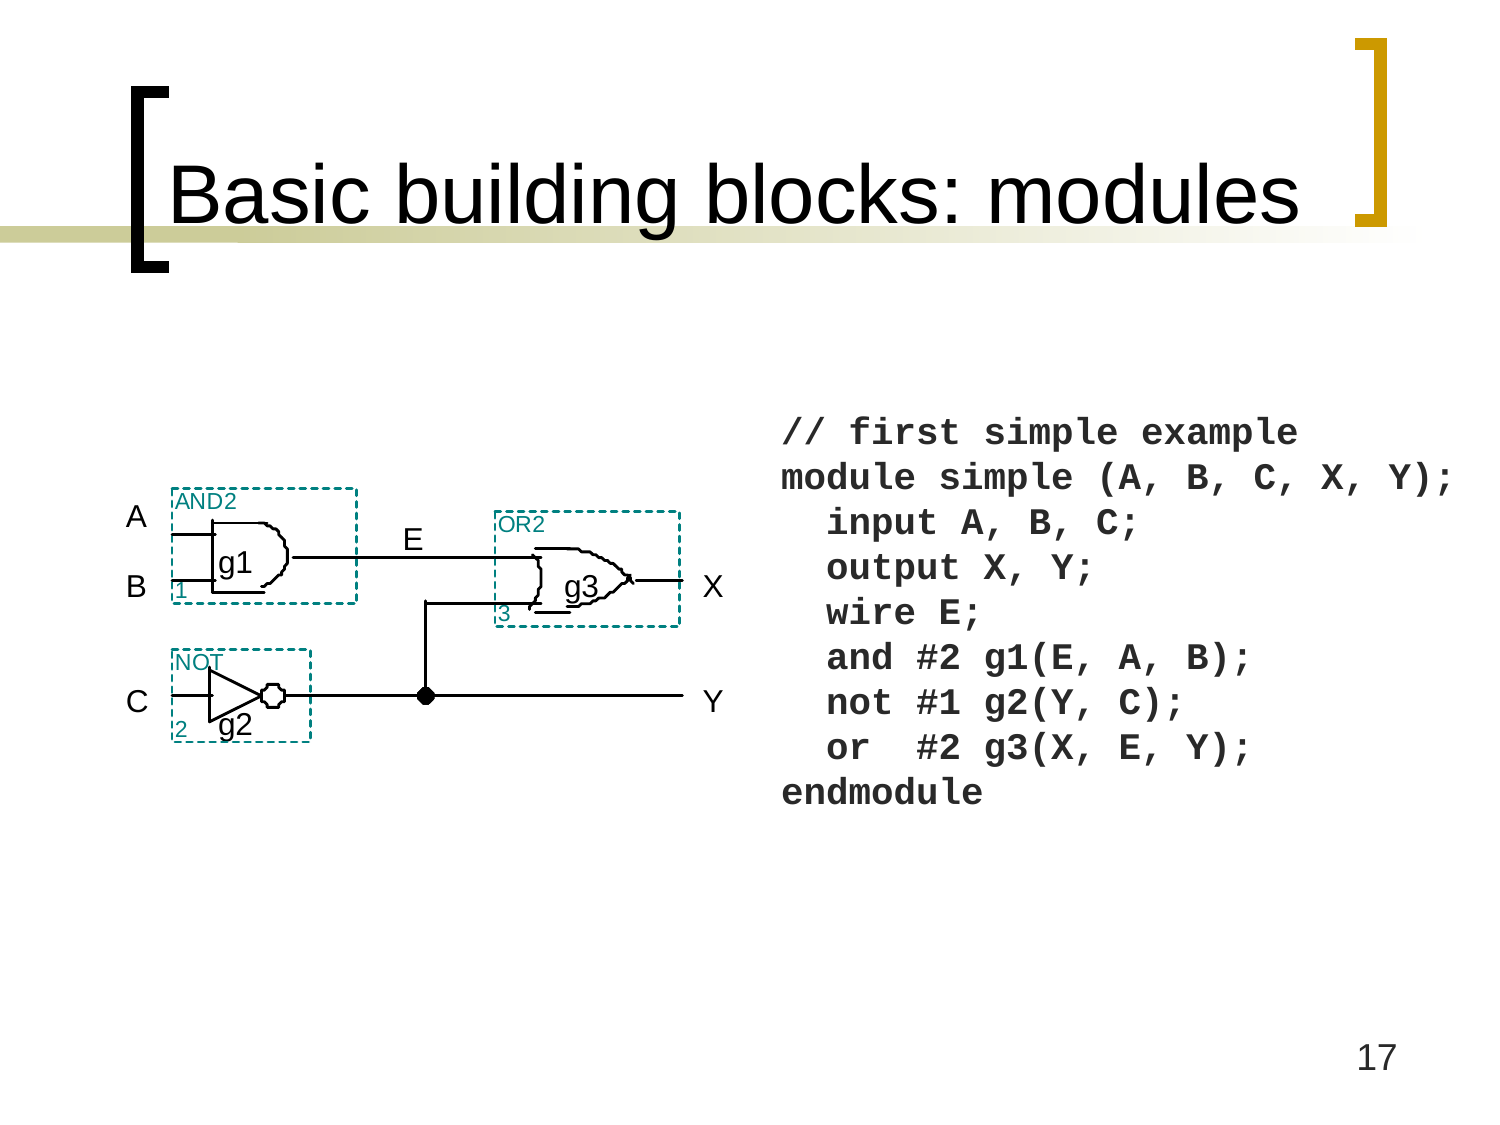

# Basic building blocks: modules
// first simple example
module simple (A, B, C, X, Y);
 input A, B, C;
 output X, Y;
 wire E;
 and #2 g1(E, A, B);
 not #1 g2(Y, C);
 or #2 g3(X, E, Y);
endmodule
17